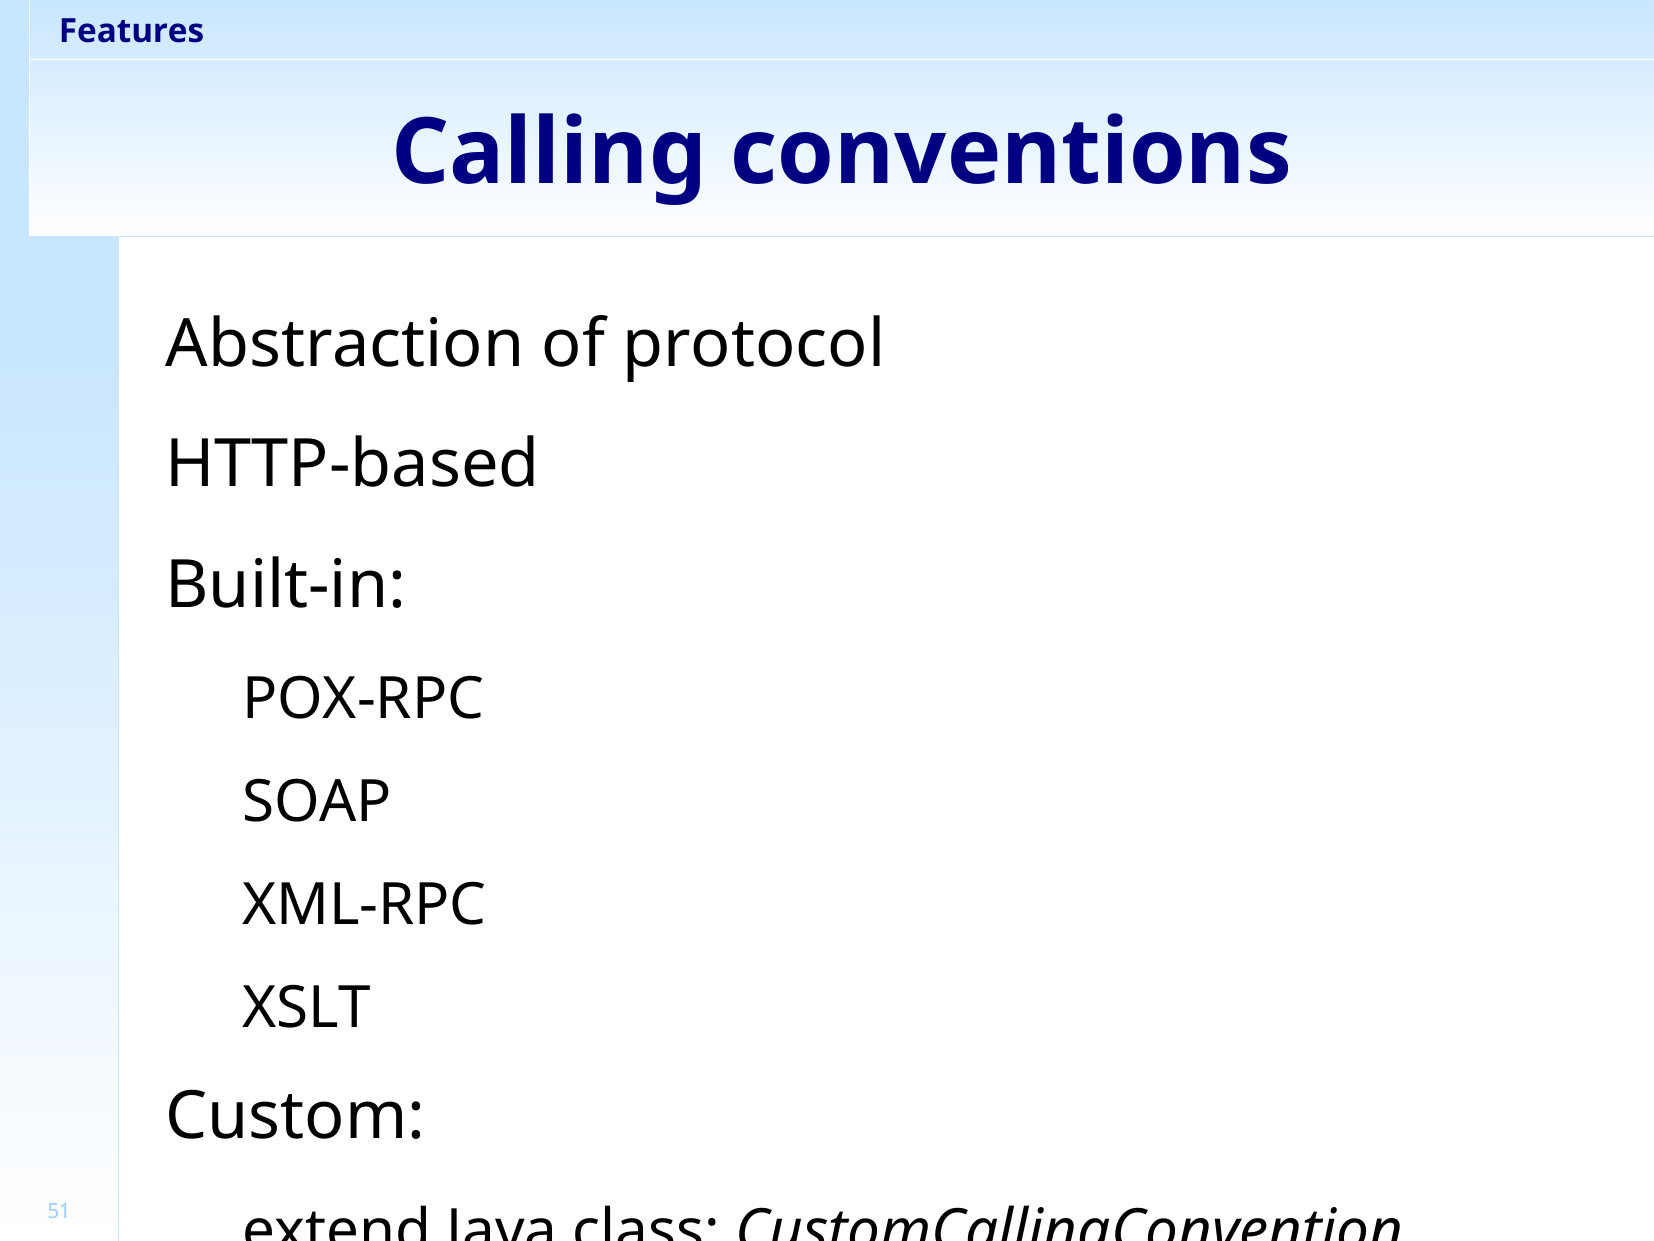

Features
# Calling conventions
Abstraction of protocol
HTTP-based
Built-in:
POX-RPC
SOAP
XML-RPC
XSLT
Custom:
extend Java class: CustomCallingConvention